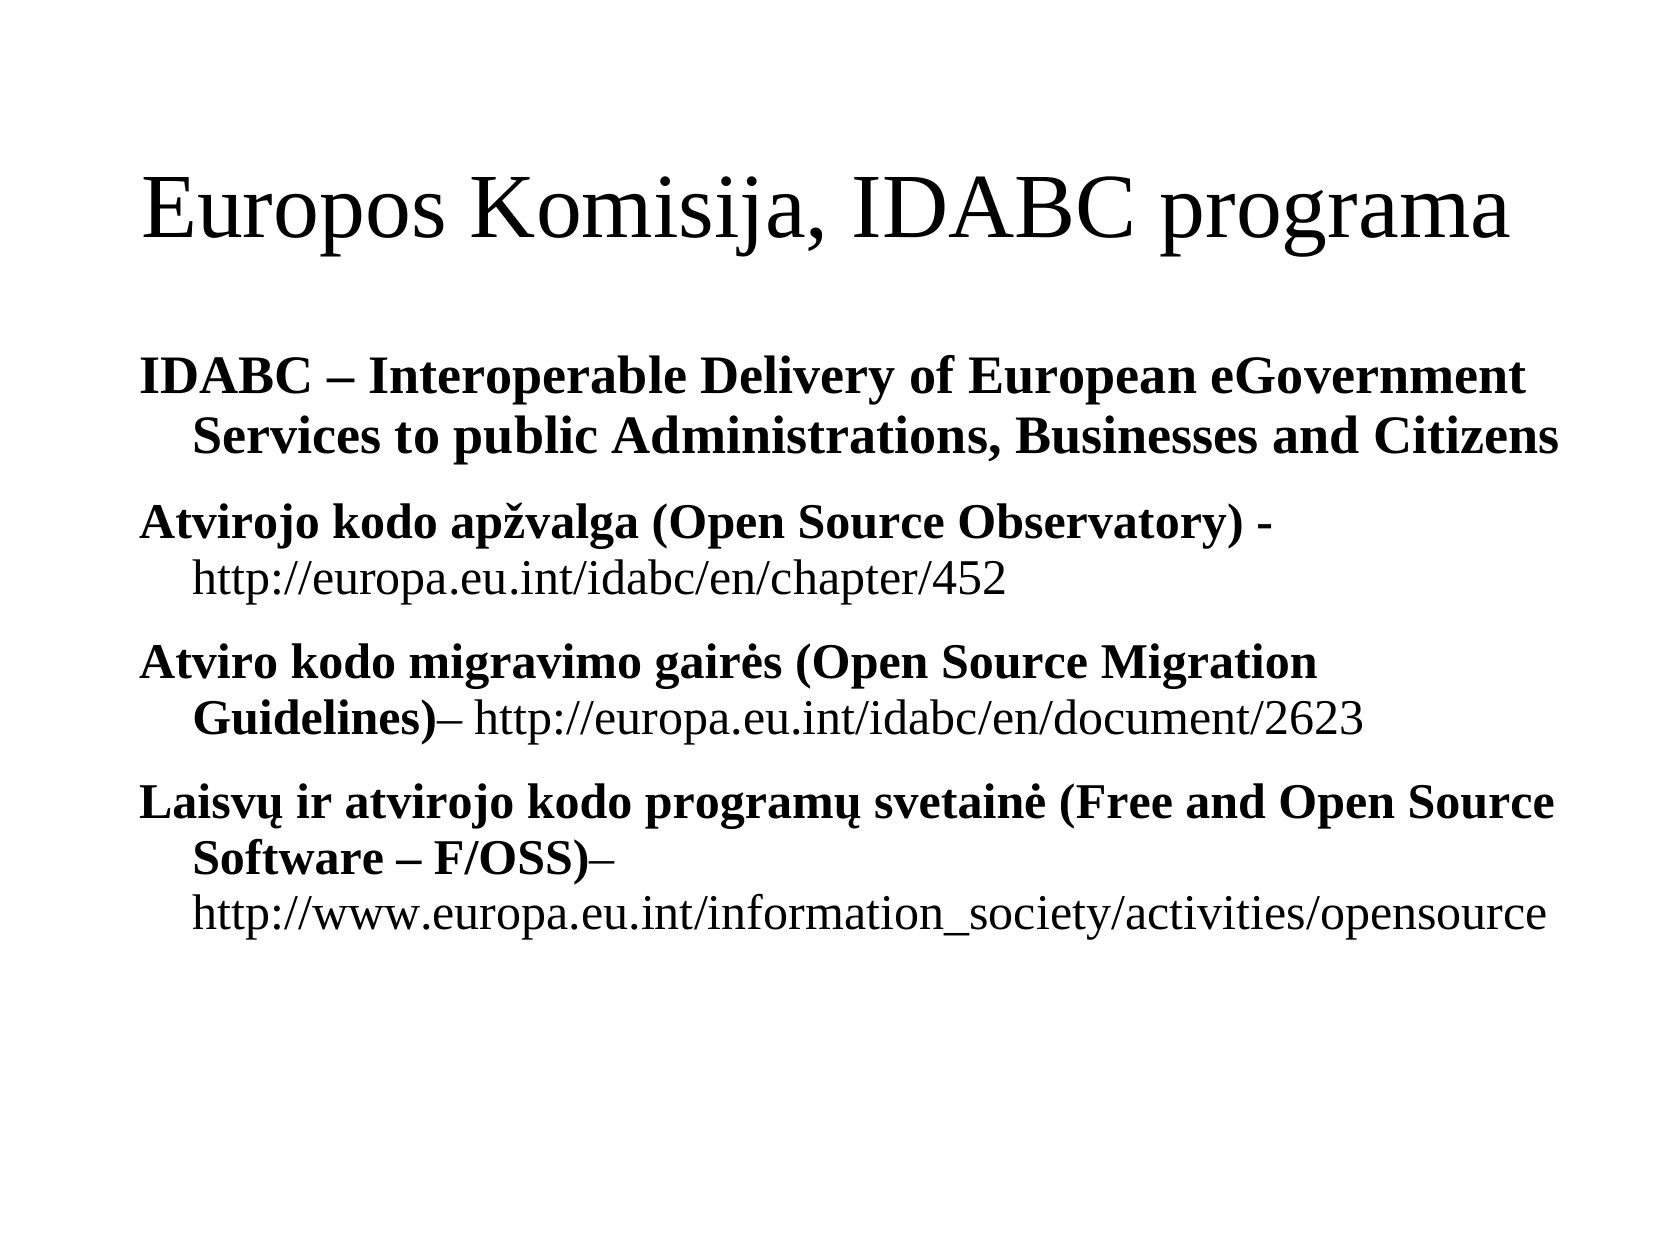

# Europos Komisija, IDABC programa
IDABC – Interoperable Delivery of European eGovernment Services to public Administrations, Businesses and Citizens
Atvirojo kodo apžvalga (Open Source Observatory) - http://europa.eu.int/idabc/en/chapter/452
Atviro kodo migravimo gairės (Open Source Migration Guidelines)– http://europa.eu.int/idabc/en/document/2623
Laisvų ir atvirojo kodo programų svetainė (Free and Open Source Software – F/OSS)– http://www.europa.eu.int/information_society/activities/opensource